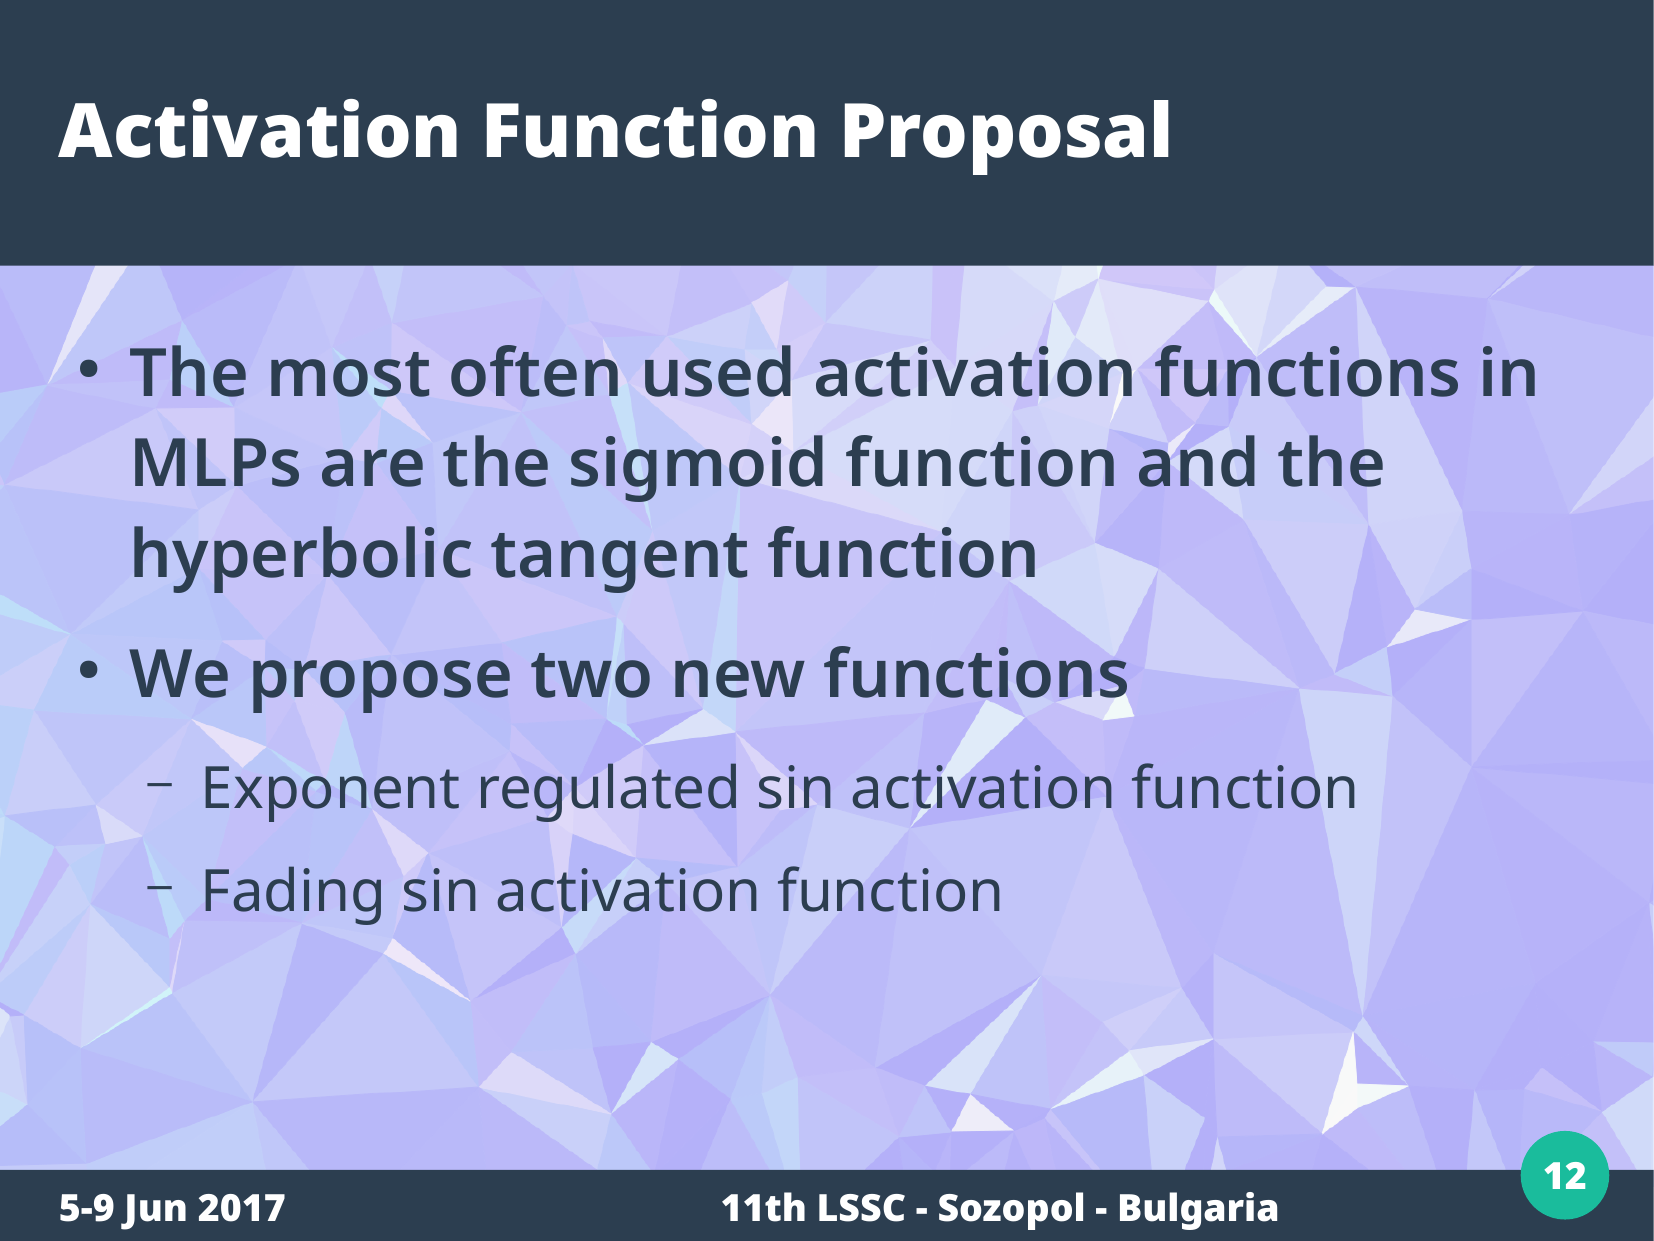

# Activation Function Proposal
The most often used activation functions in MLPs are the sigmoid function and the hyperbolic tangent function
We propose two new functions
Exponent regulated sin activation function
Fading sin activation function
12
5-9 Jun 2017
11th LSSC - Sozopol - Bulgaria